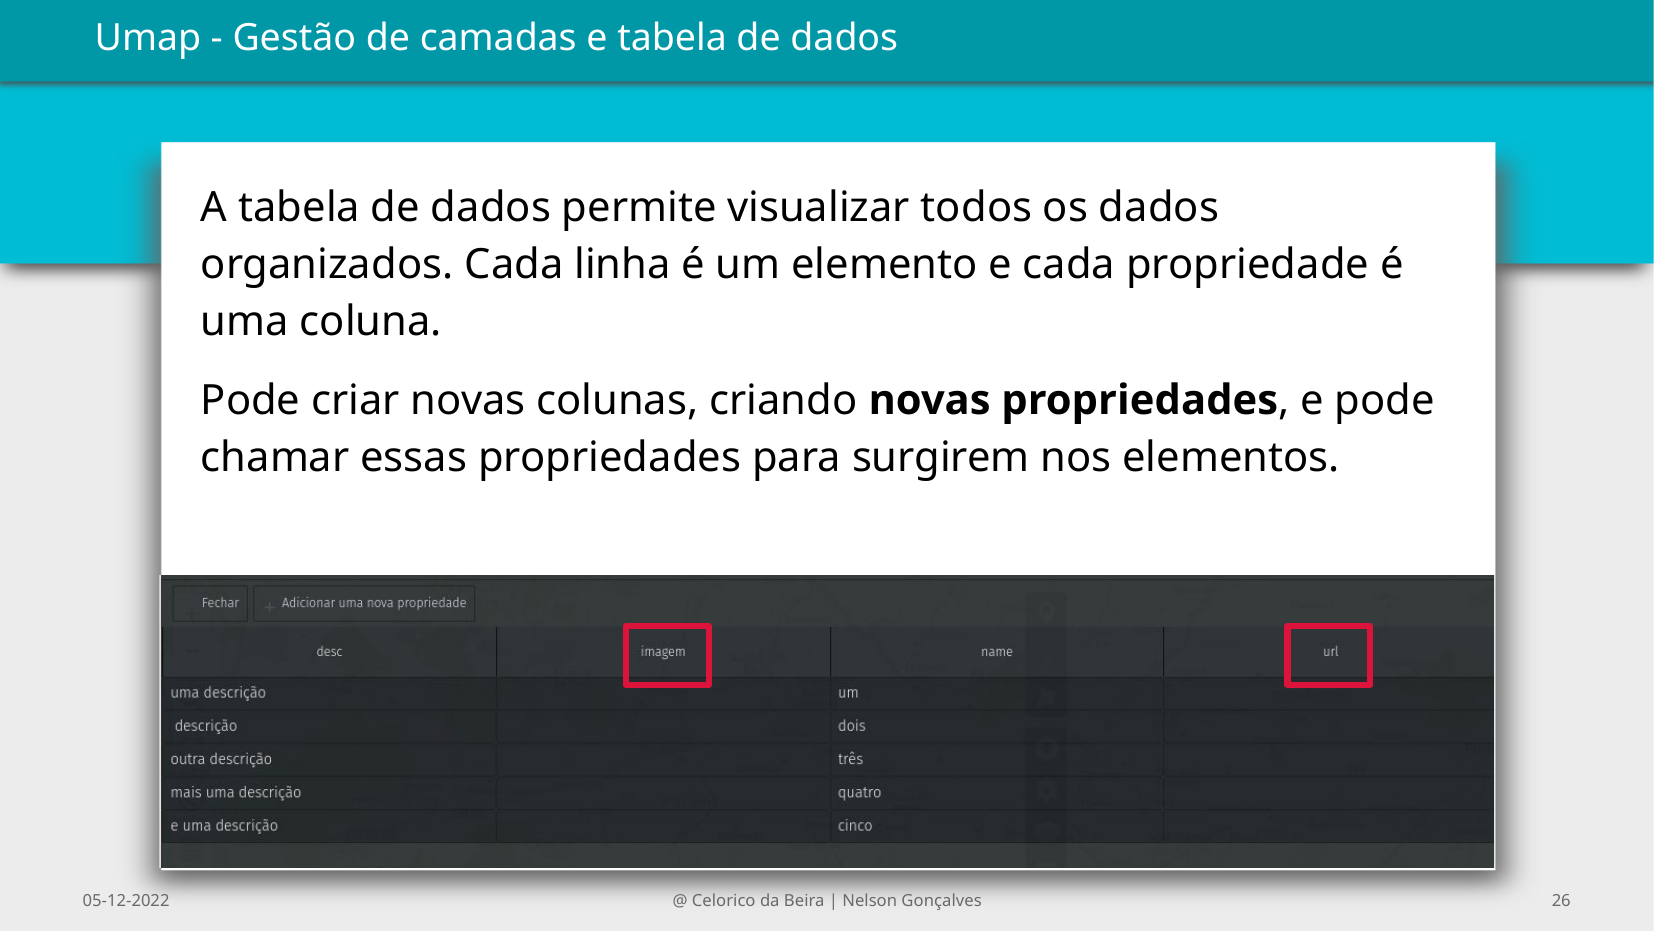

# Umap - Gestão de camadas e tabela de dados
A tabela de dados permite visualizar todos os dados organizados. Cada linha é um elemento e cada propriedade é uma coluna.
Pode criar novas colunas, criando novas propriedades, e pode chamar essas propriedades para surgirem nos elementos.
05-12-2022
@ Celorico da Beira | Nelson Gonçalves
26